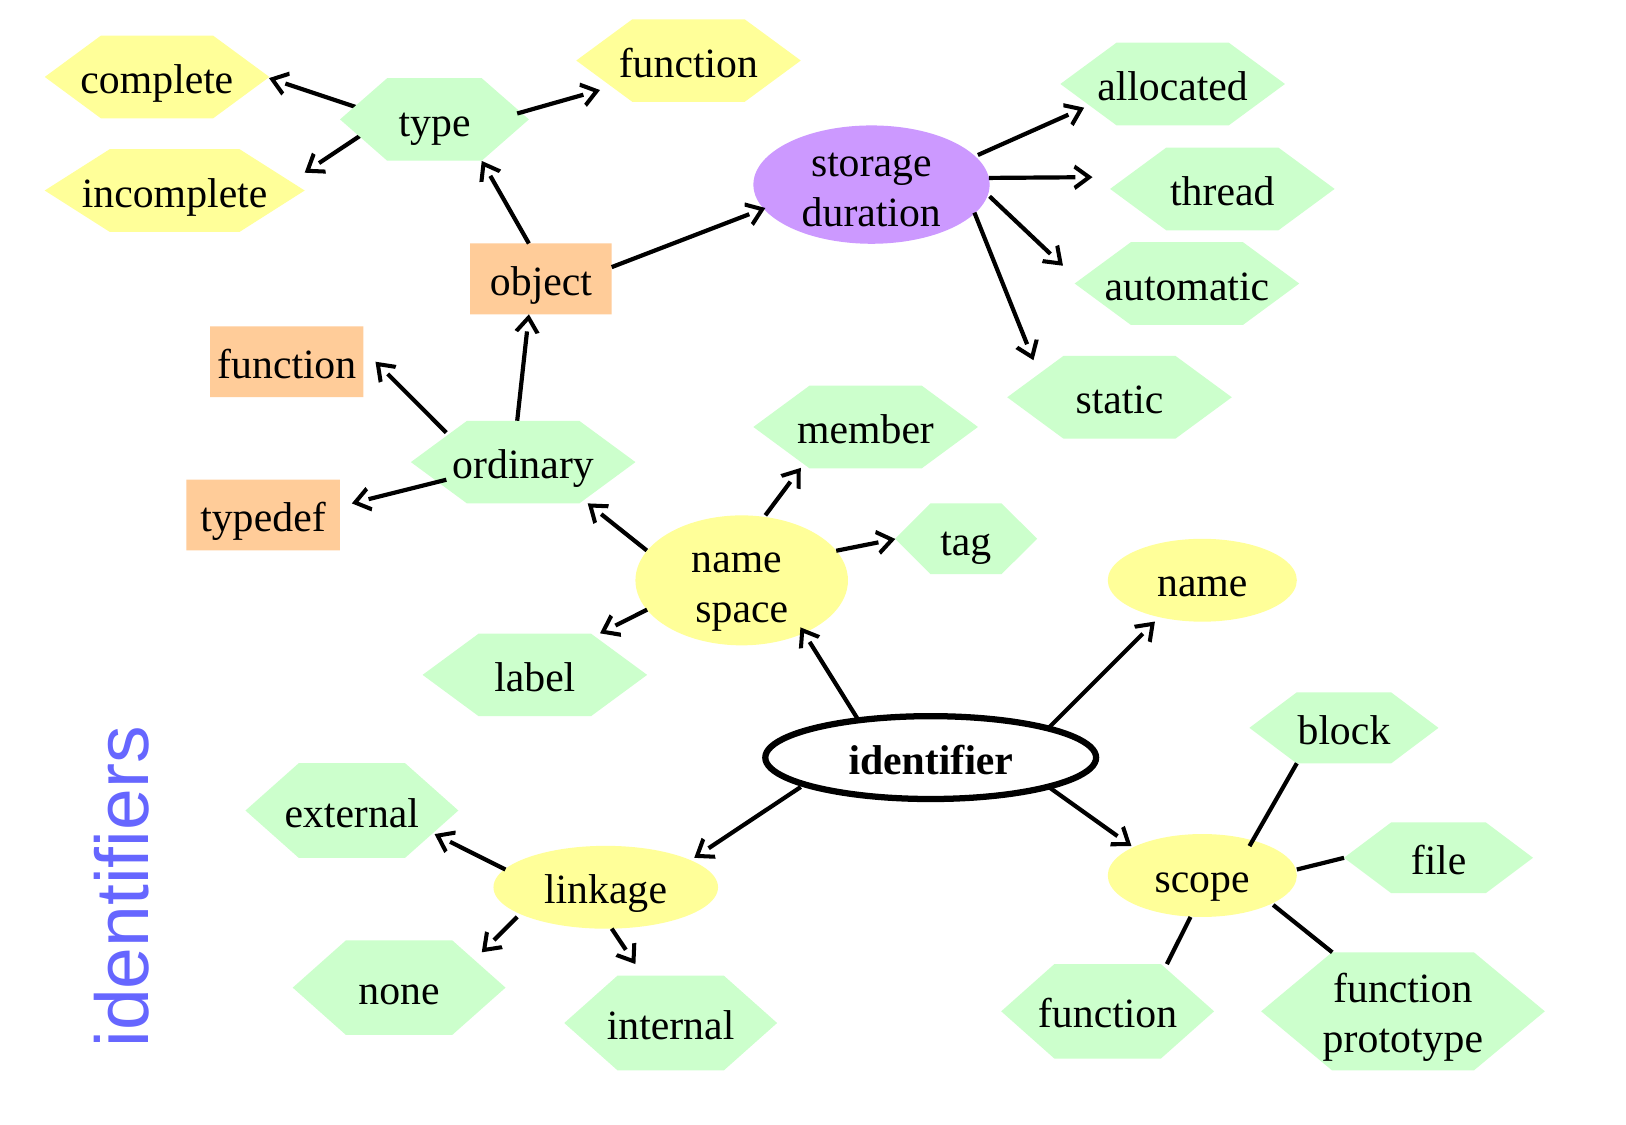

function
complete
allocated
79
type
storage
duration
thread
incomplete
automatic
object
function
static
member
ordinary
typedef
tag
name
space
name
# identifiers
label
block
identifier
external
file
scope
linkage
none
function
prototype
function
internal